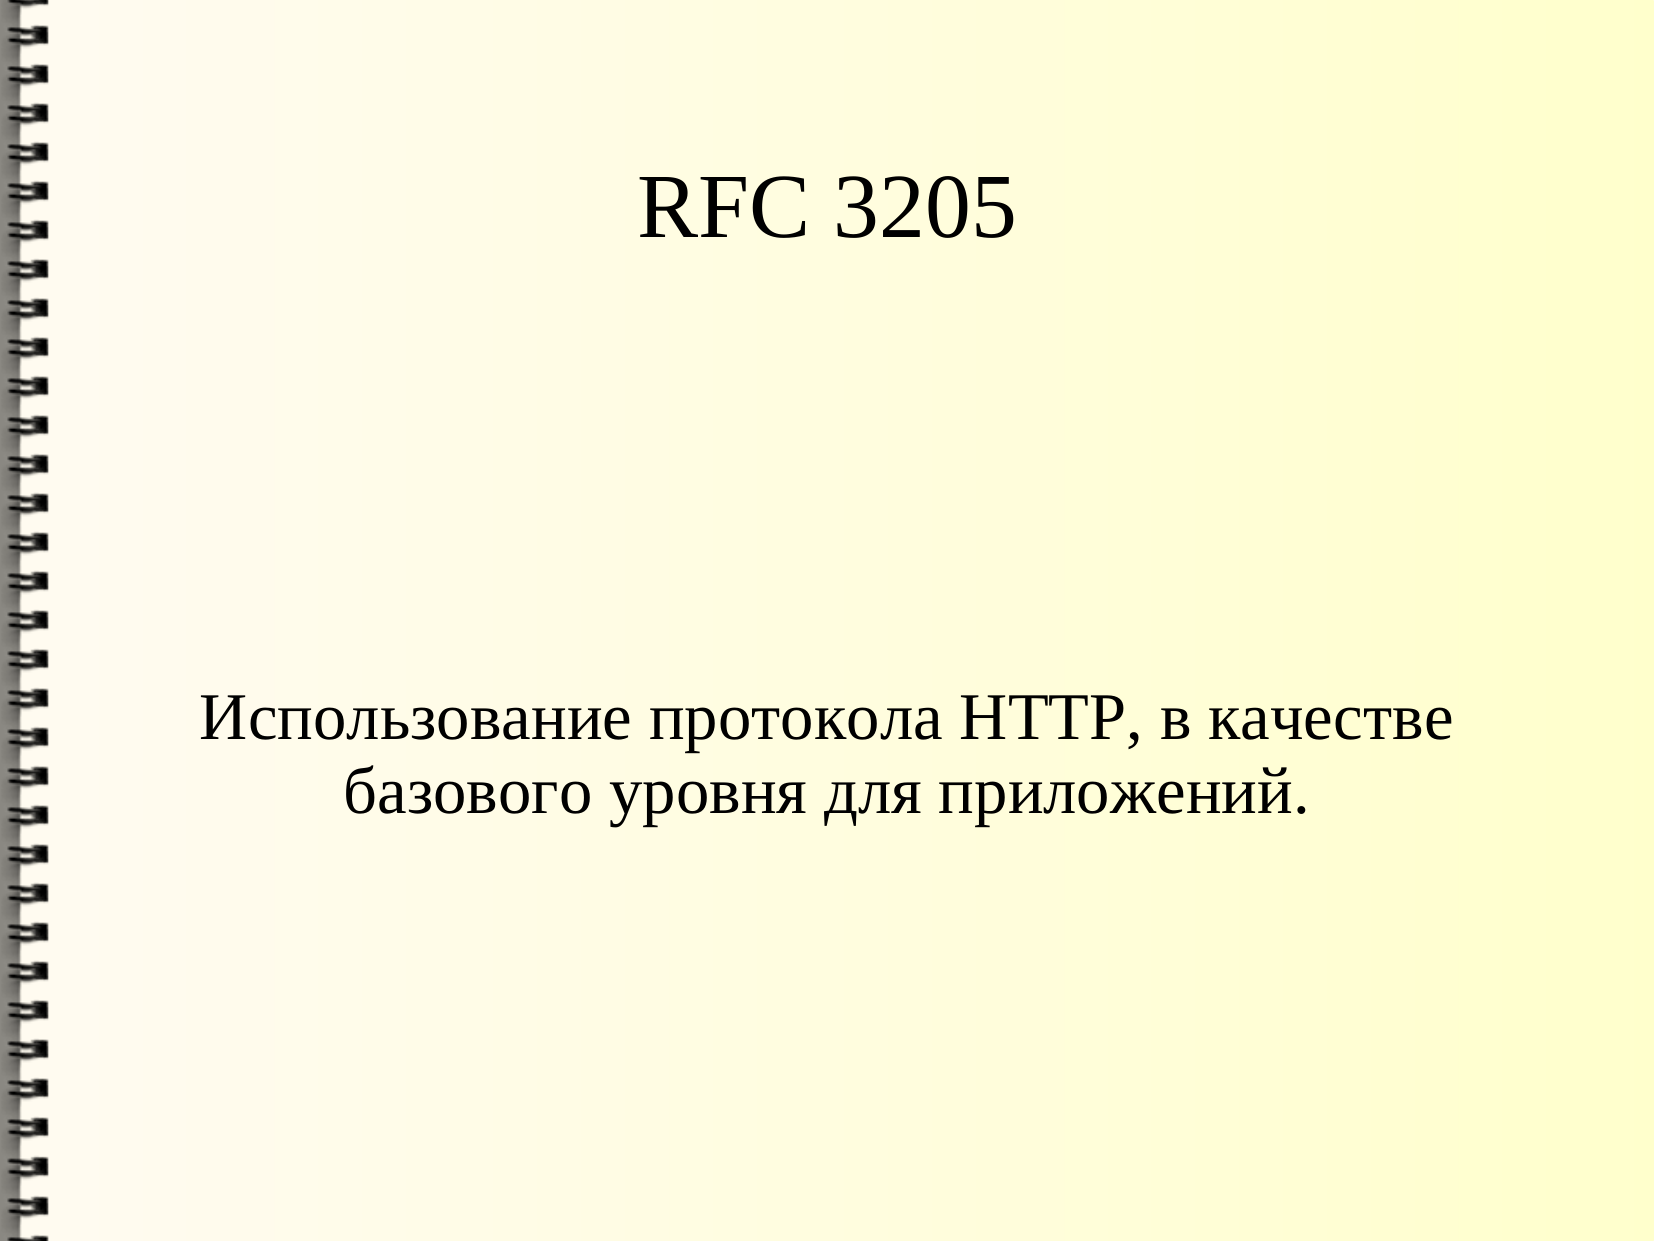

# RFC 3205
Использование протокола HTTP, в качестве базового уровня для приложений.